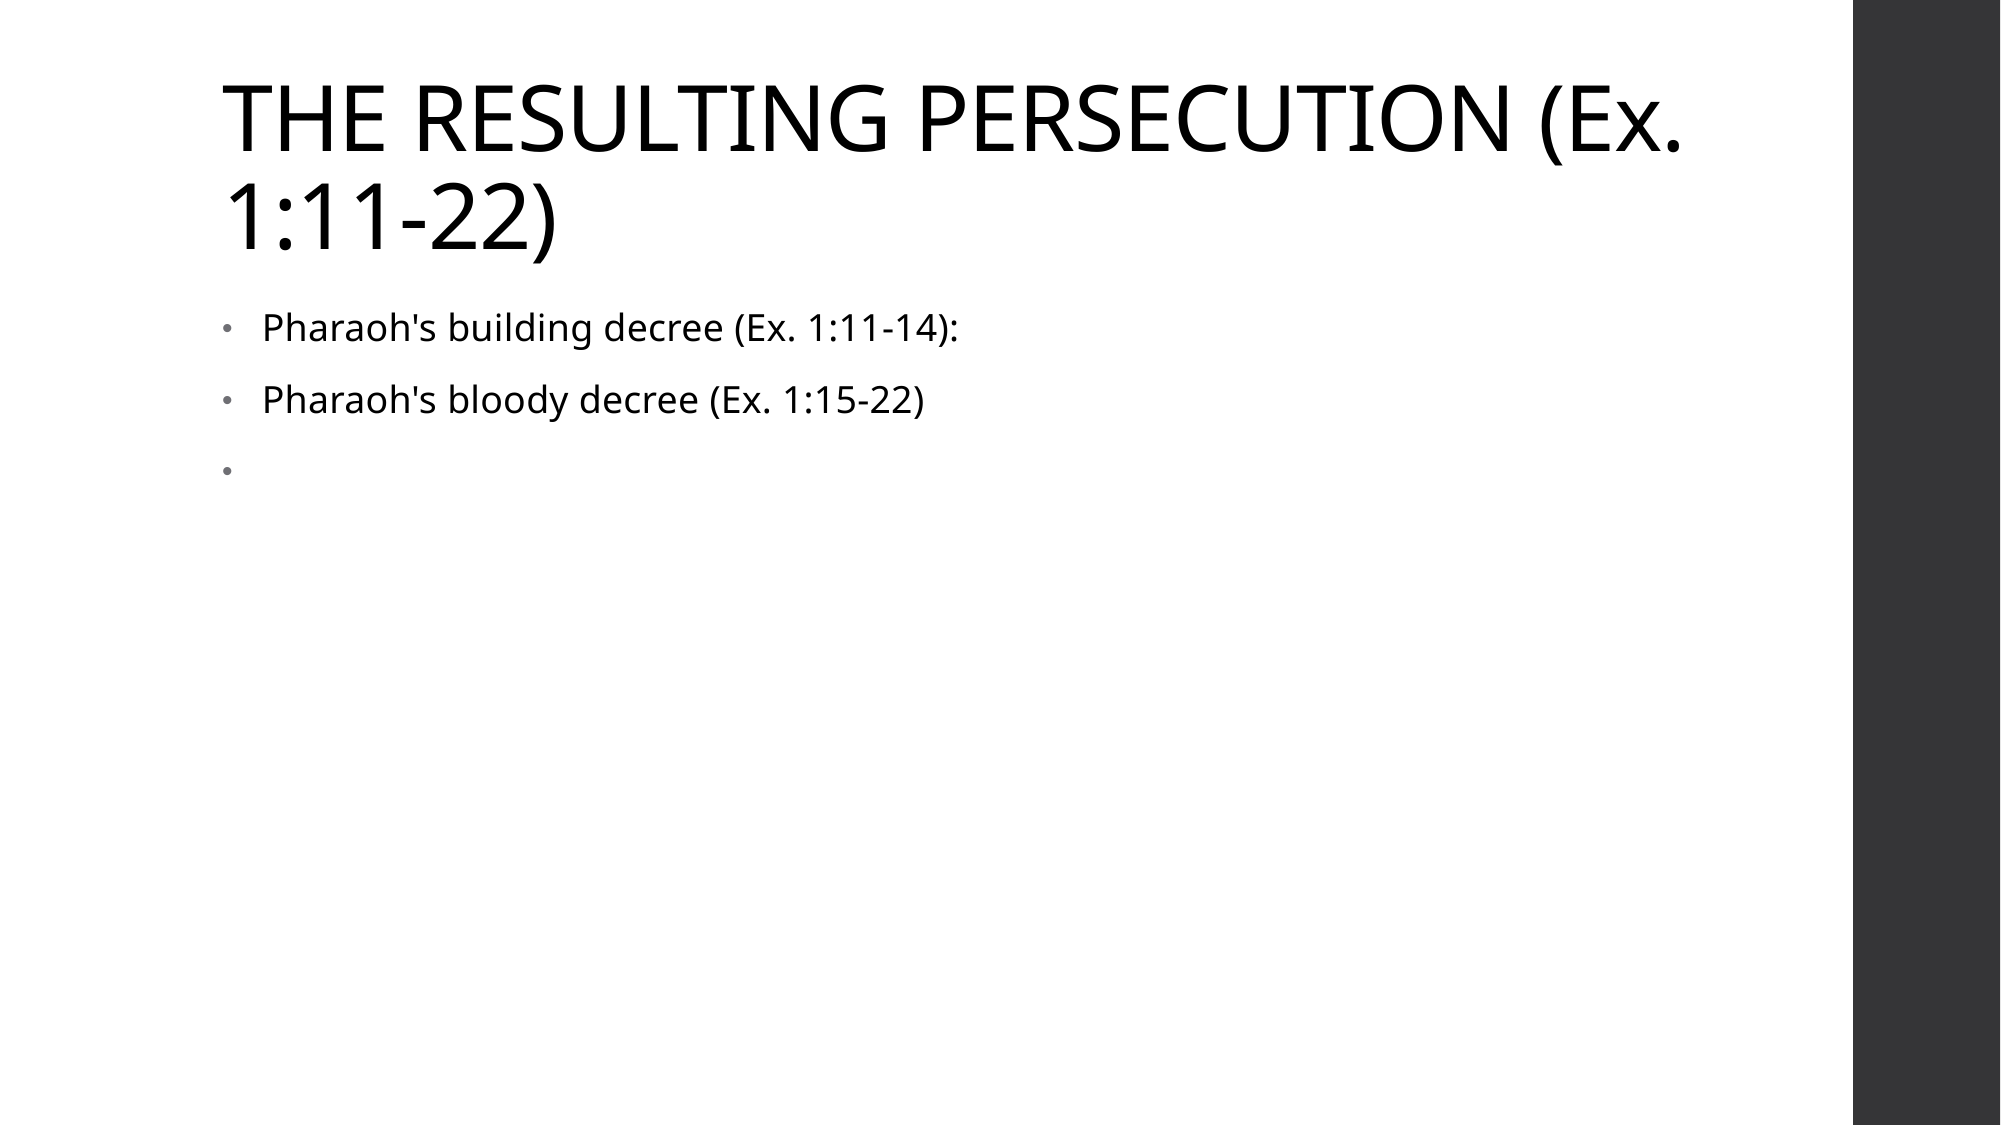

# THE RESULTING PERSECUTION (Ex. 1:11-22)
 Pharaoh's building decree (Ex. 1:11-14):
 Pharaoh's bloody decree (Ex. 1:15-22)